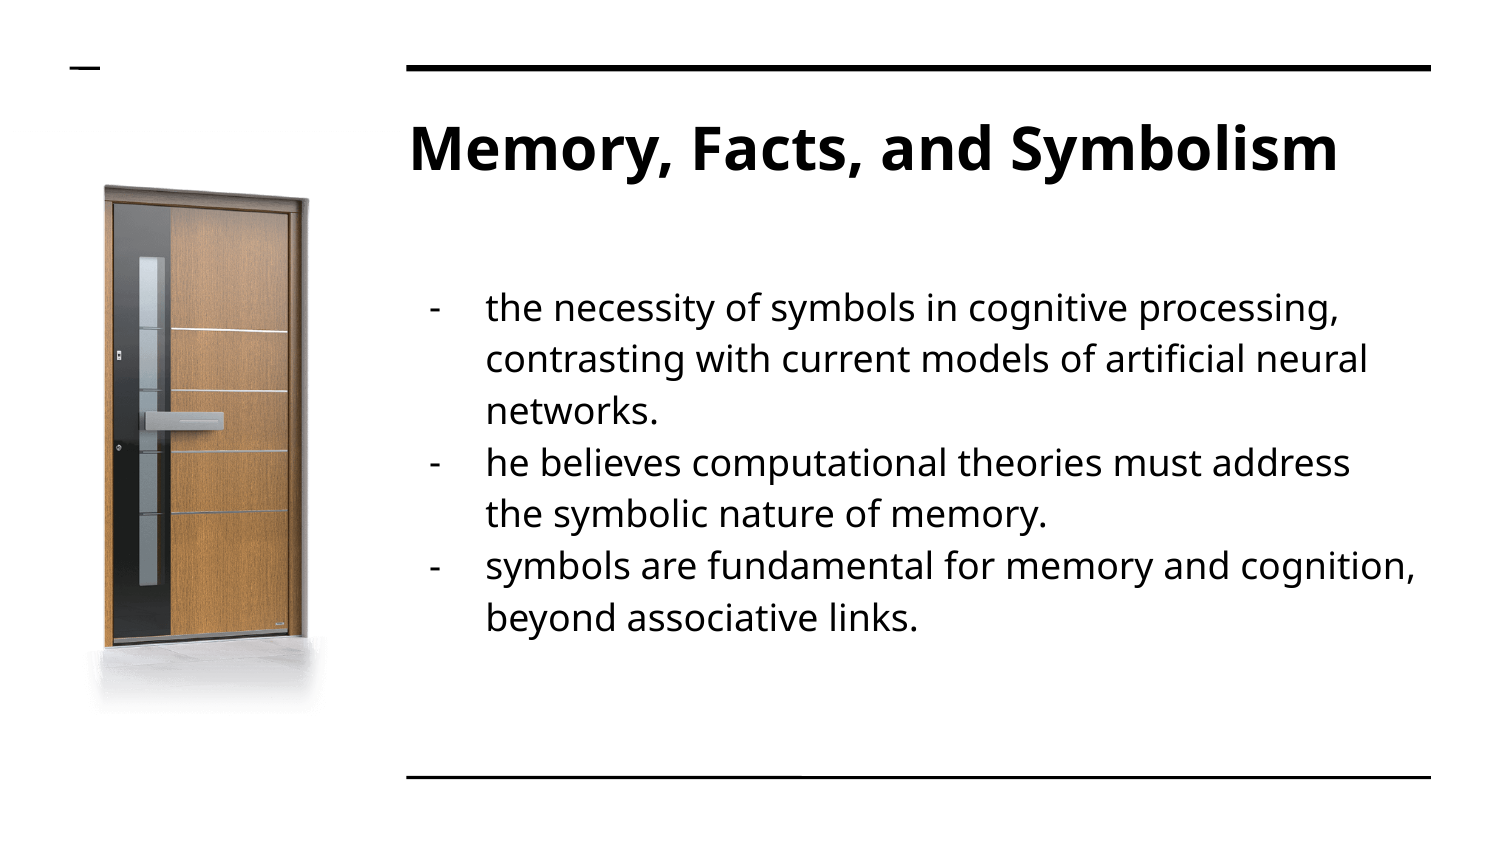

# Memory, Facts, and Symbolism
the necessity of symbols in cognitive processing, contrasting with current models of artificial neural networks.
he believes computational theories must address the symbolic nature of memory​.
symbols are fundamental for memory and cognition, beyond associative links.